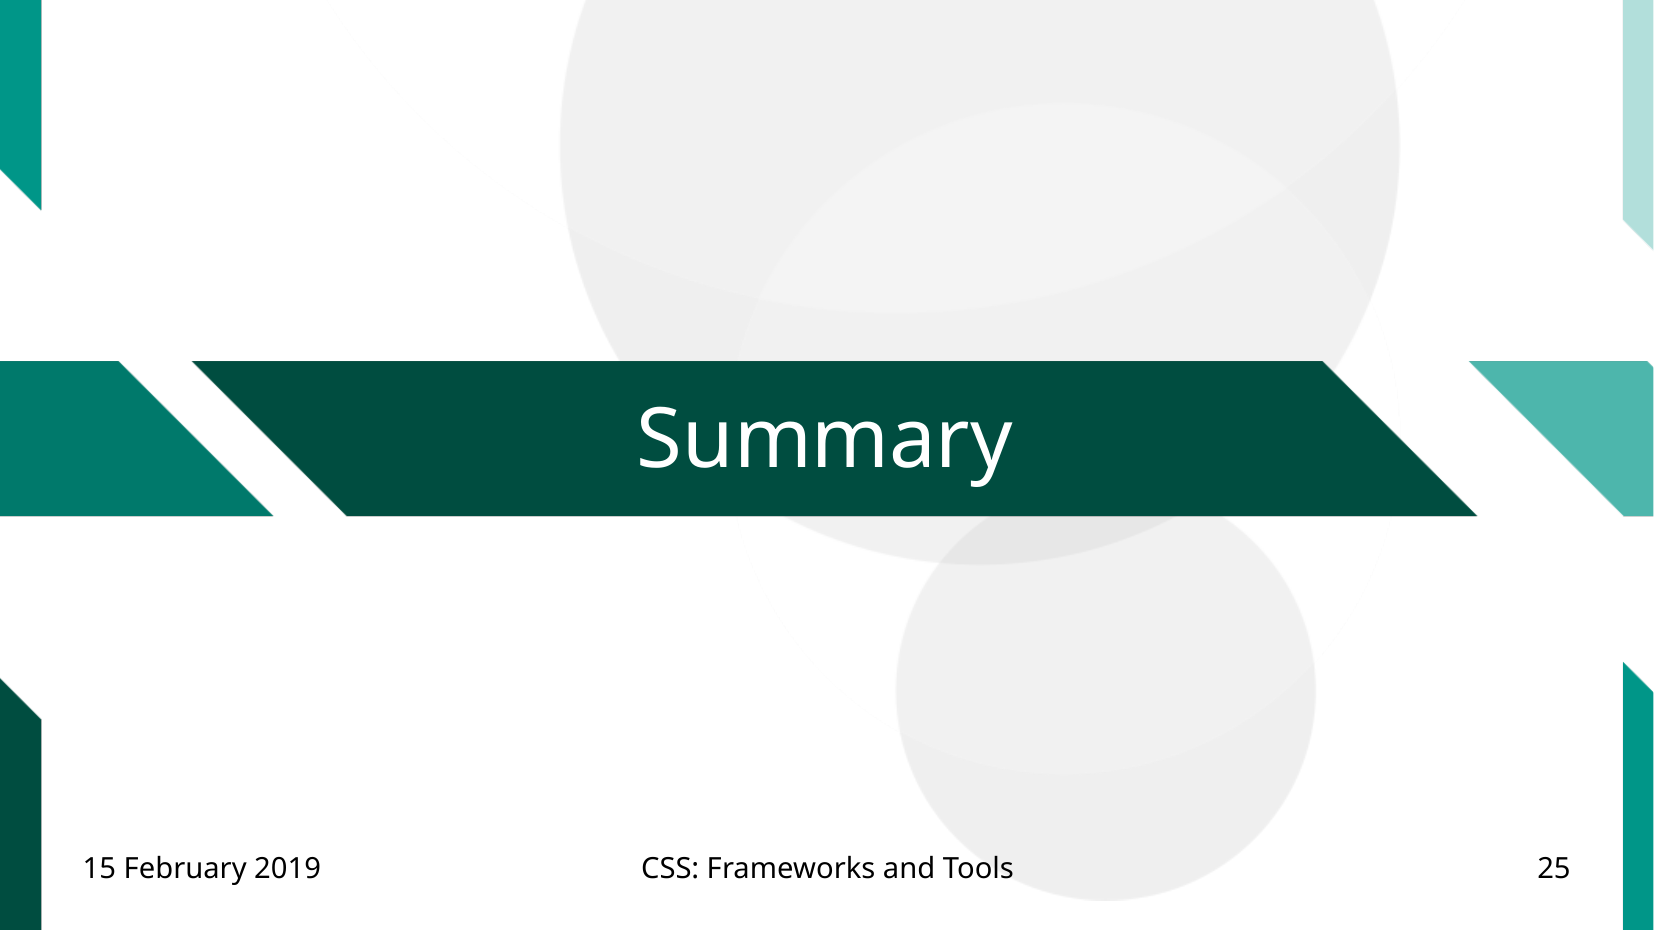

# Summary
15 February 2019
CSS: Frameworks and Tools
25